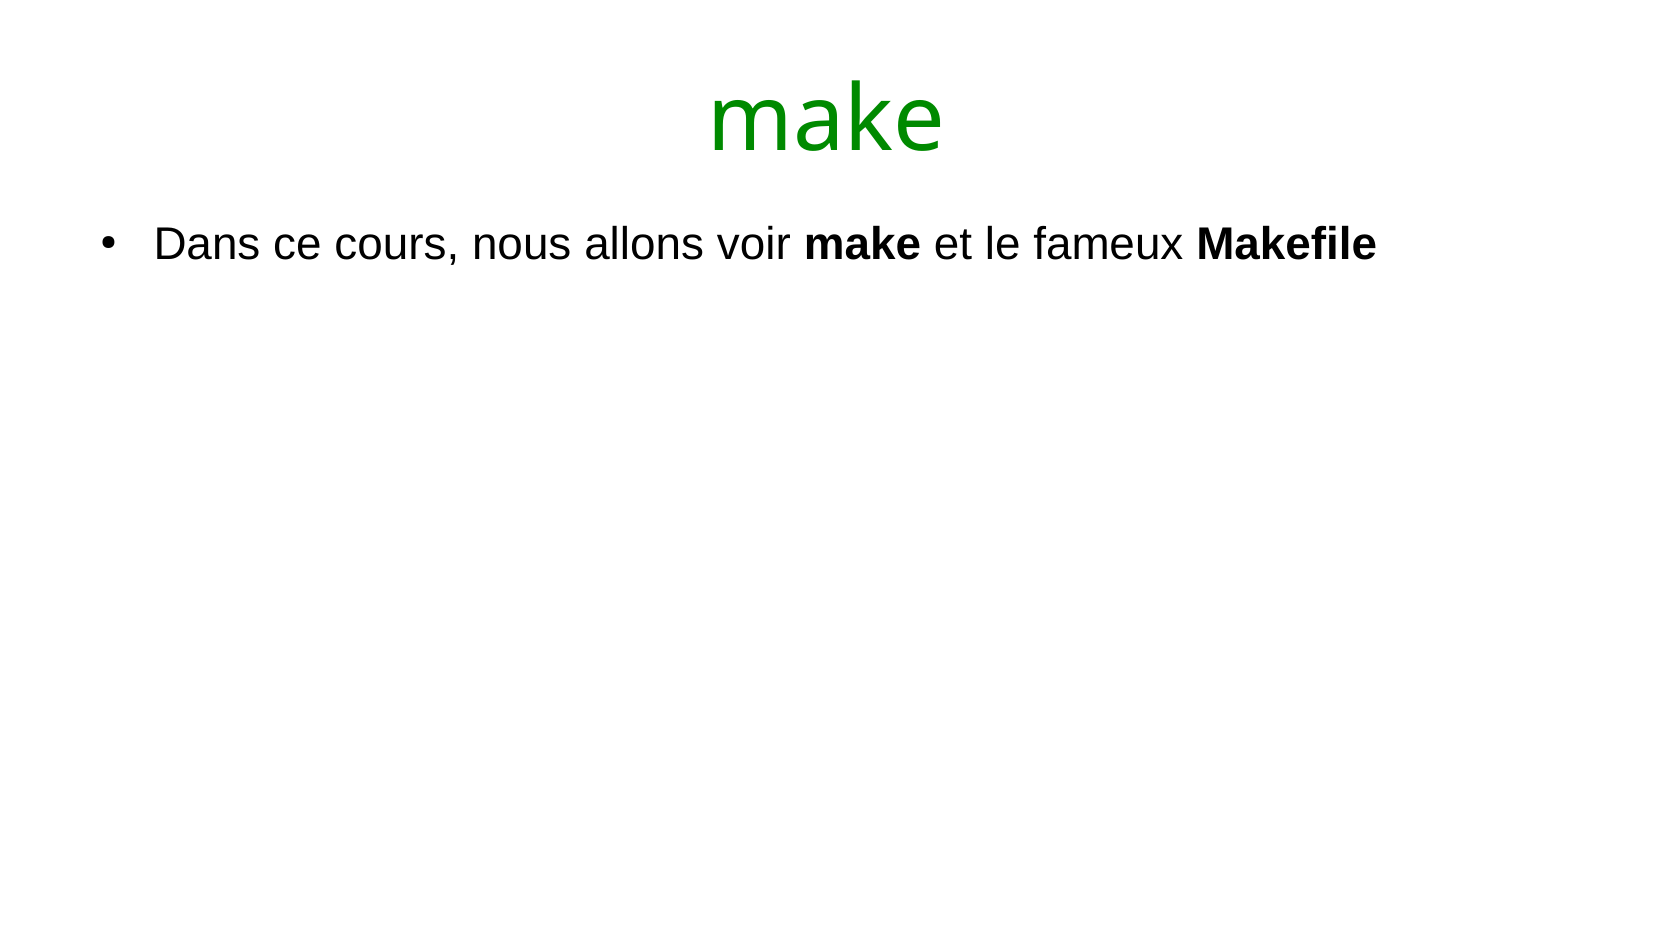

# make
Dans ce cours, nous allons voir make et le fameux Makefile